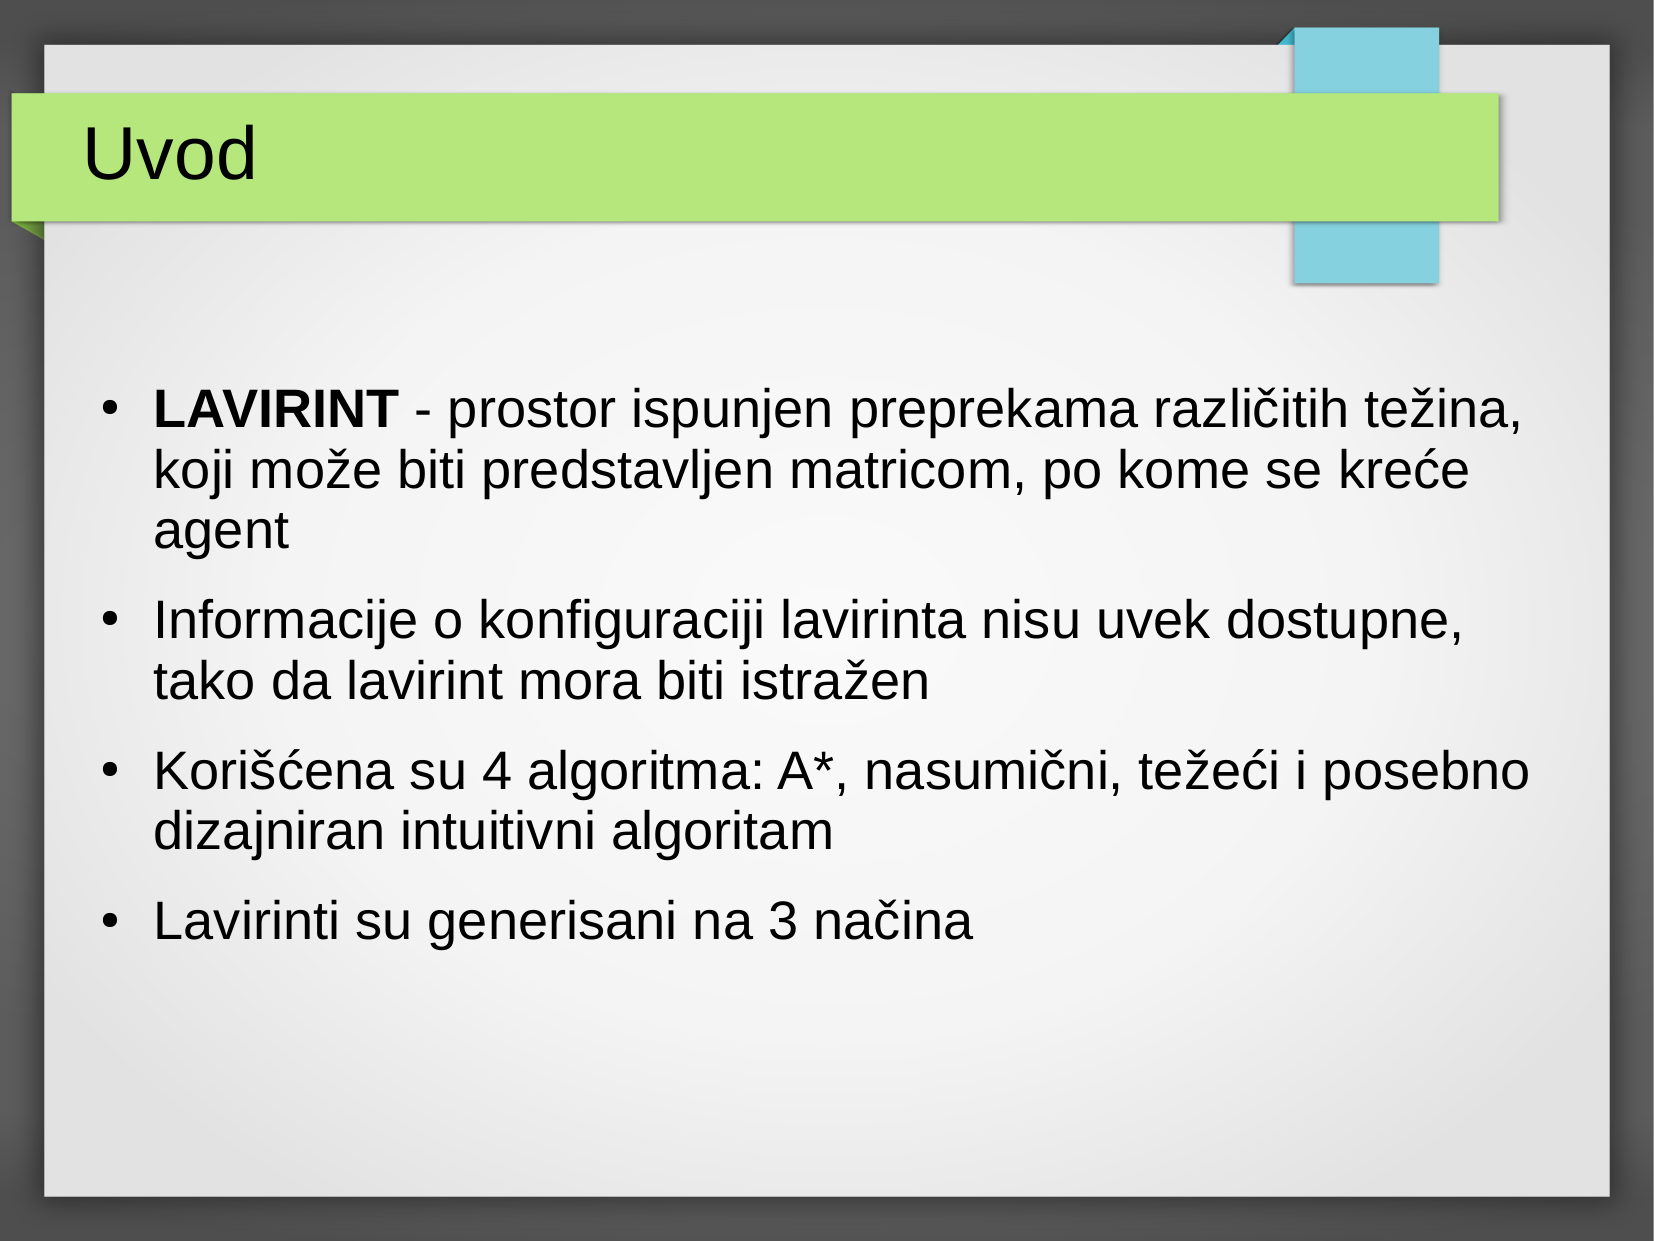

# Uvod
LAVIRINT - prostor ispunjen preprekama različitih težina, koji može biti predstavljen matricom, po kome se kreće agent
Informacije o konfiguraciji lavirinta nisu uvek dostupne, tako da lavirint mora biti istražen
Korišćena su 4 algoritma: A*, nasumični, težeći i posebno dizajniran intuitivni algoritam
Lavirinti su generisani na 3 načina